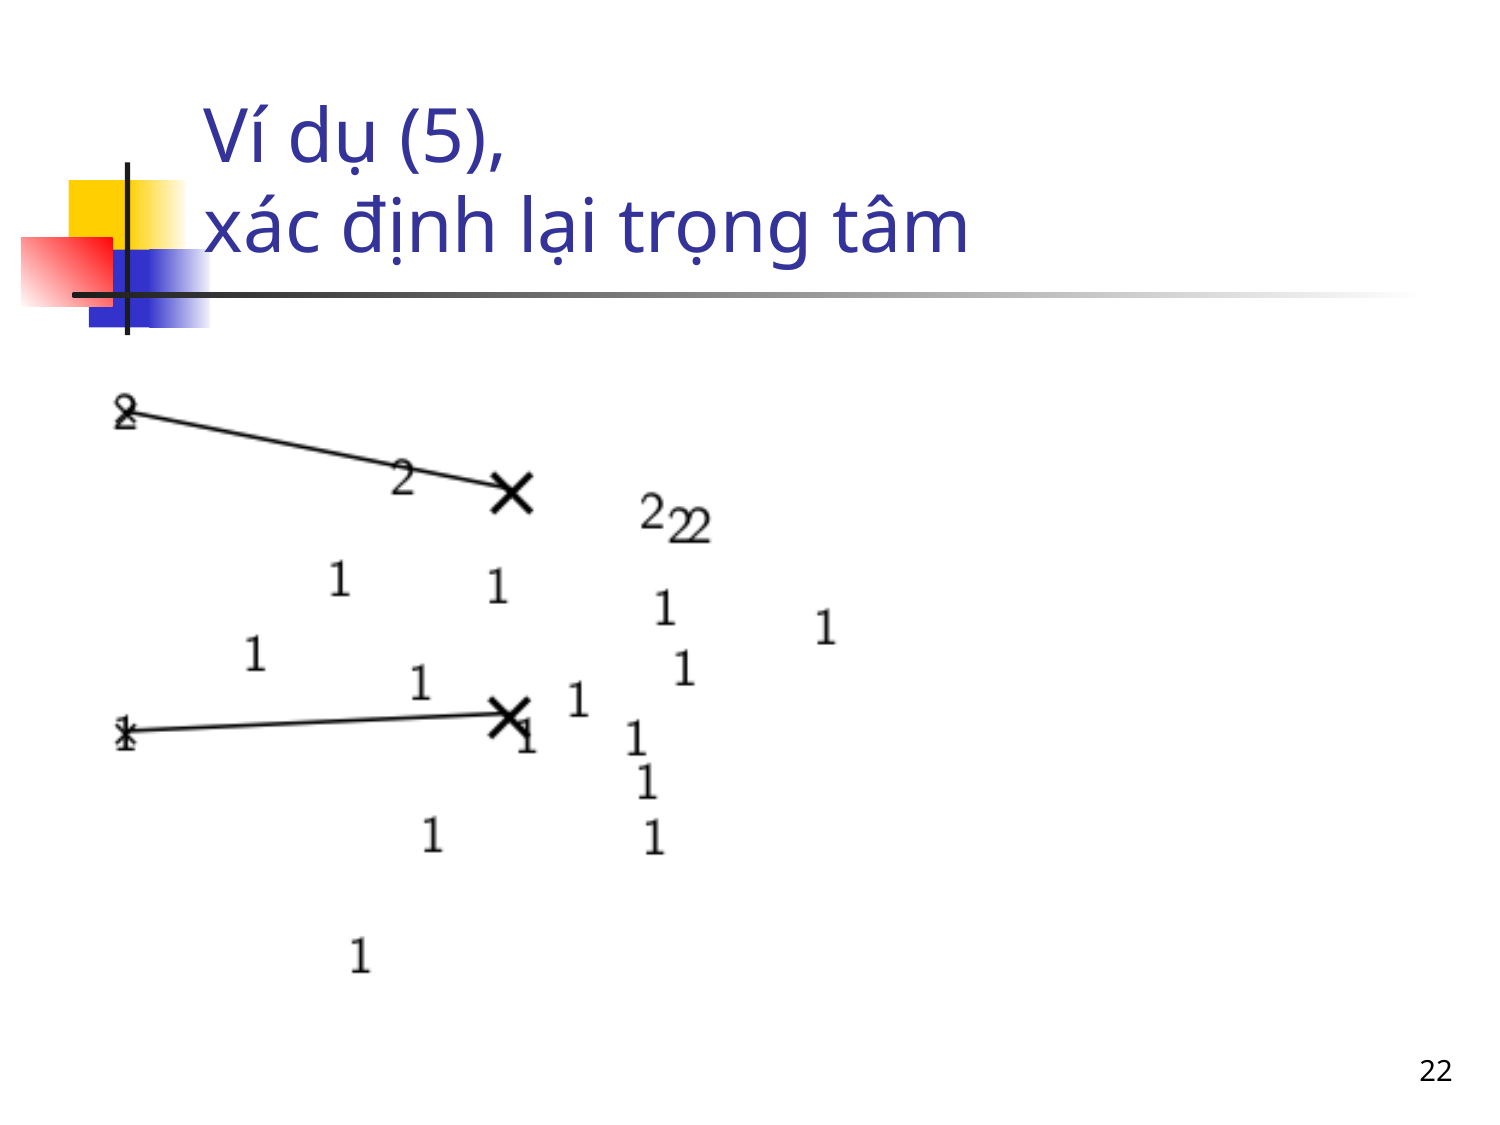

# Ví dụ (5), xác định lại trọng tâm